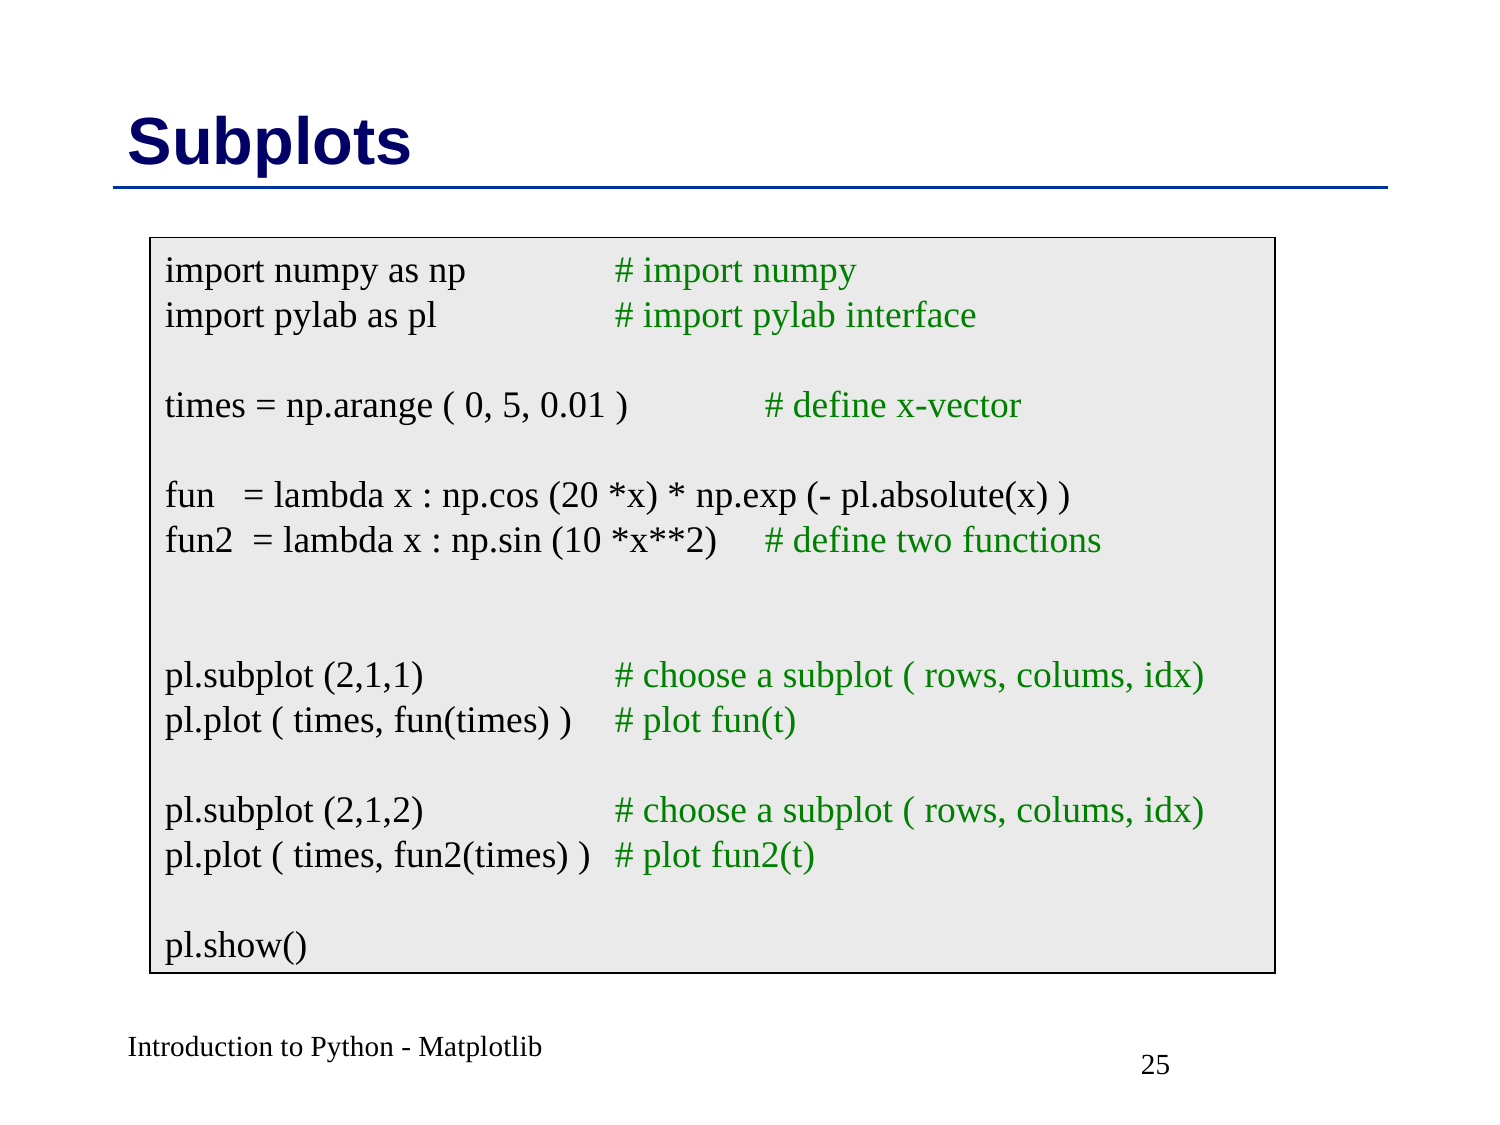

# Subplots
import numpy as np 	# import numpy
import pylab as pl		# import pylab interface
times = np.arange ( 0, 5, 0.01 ) 	# define x-vector
fun = lambda x : np.cos (20 *x) * np.exp (- pl.absolute(x) )
fun2 = lambda x : np.sin (10 *x**2) 	# define two functions
pl.subplot (2,1,1)		# choose a subplot ( rows, colums, idx)
pl.plot ( times, fun(times) )	# plot fun(t)
pl.subplot (2,1,2)		# choose a subplot ( rows, colums, idx)
pl.plot ( times, fun2(times) ) 	# plot fun2(t)
pl.show()
Introduction to Python - Matplotlib